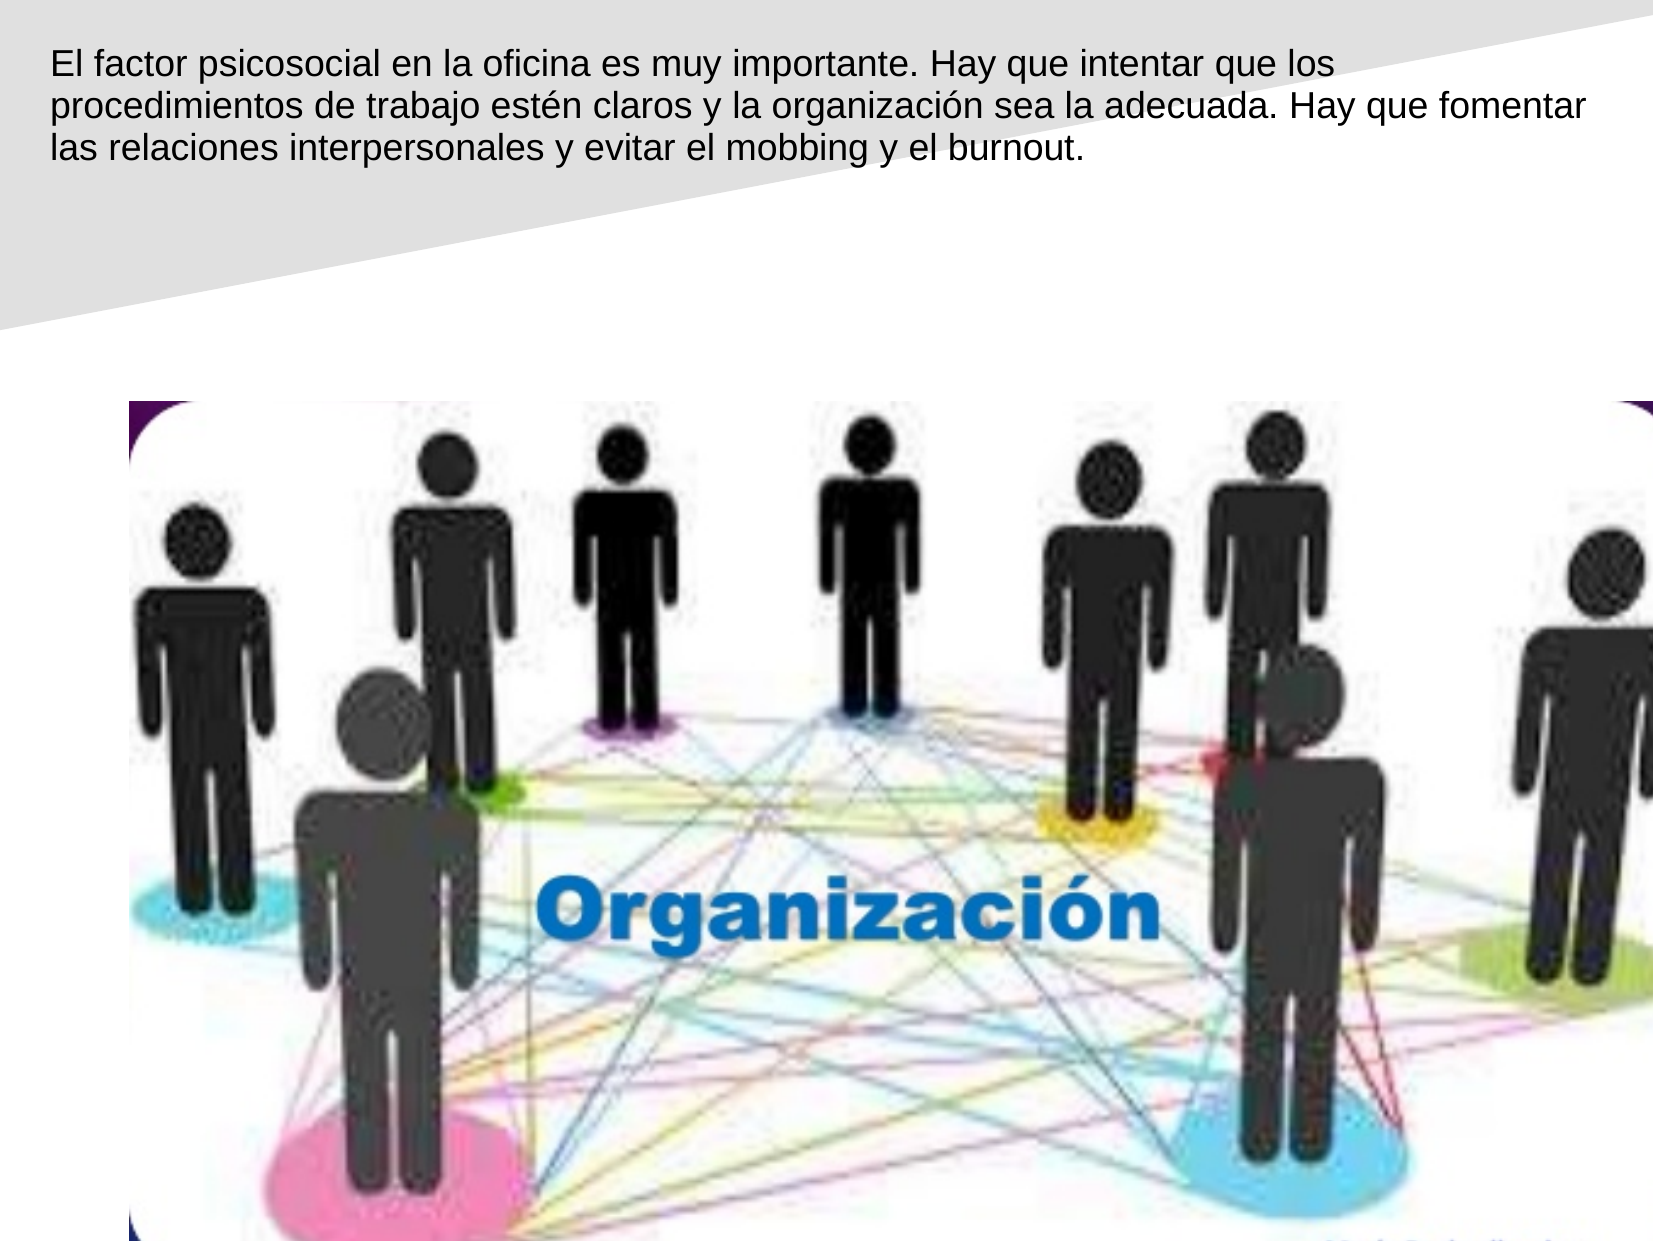

El factor psicosocial en la oficina es muy importante. Hay que intentar que los procedimientos de trabajo estén claros y la organización sea la adecuada. Hay que fomentar las relaciones interpersonales y evitar el mobbing y el burnout.
8